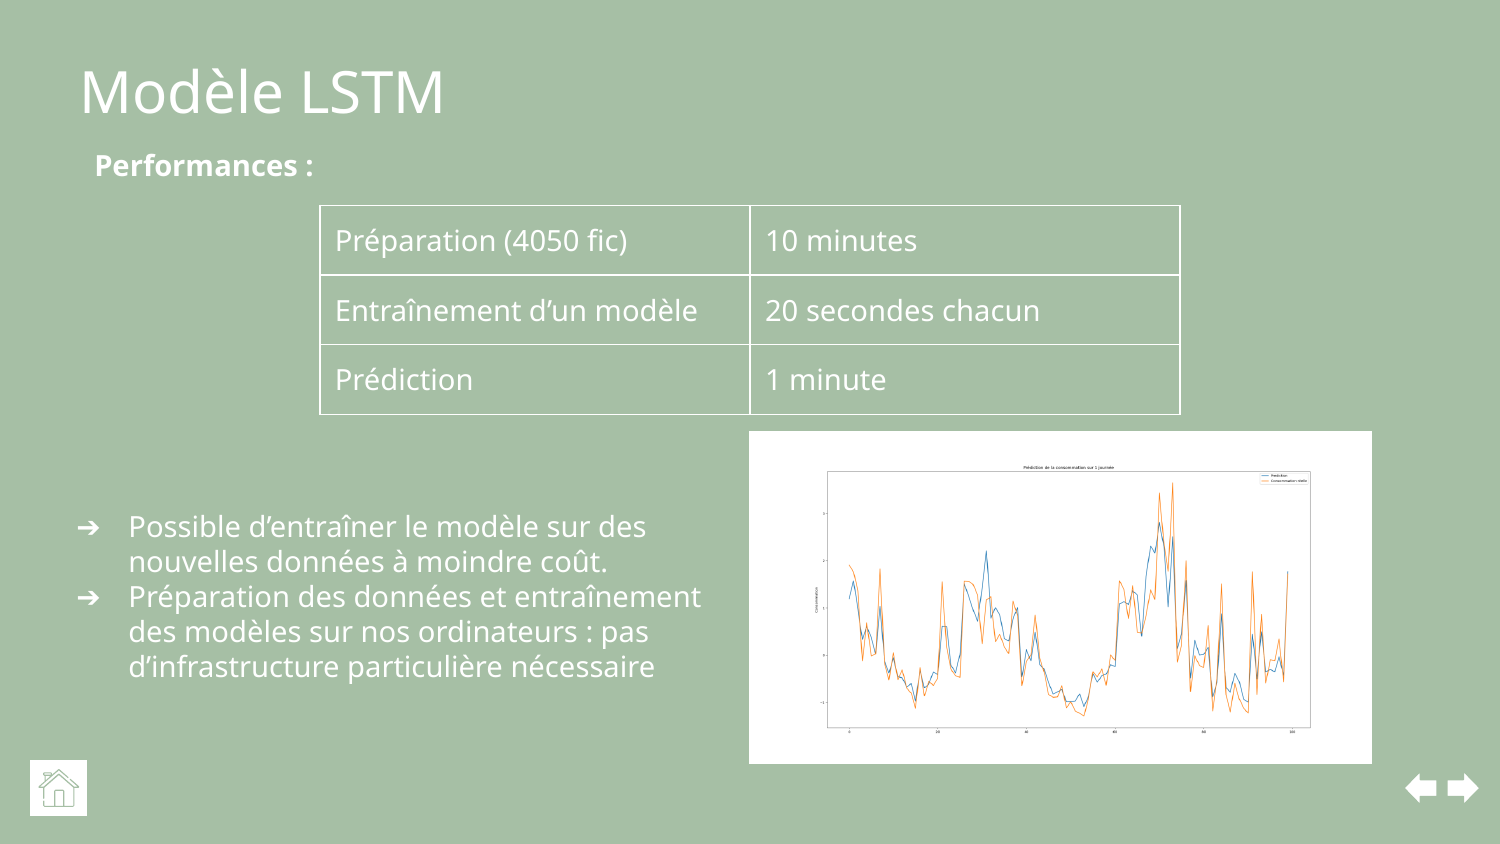

# Modèle LSTM
Performances :
| Préparation (4050 fic) | 10 minutes |
| --- | --- |
| Entraînement d’un modèle | 20 secondes chacun |
| Prédiction | 1 minute |
Possible d’entraîner le modèle sur des nouvelles données à moindre coût.
Préparation des données et entraînement des modèles sur nos ordinateurs : pas d’infrastructure particulière nécessaire